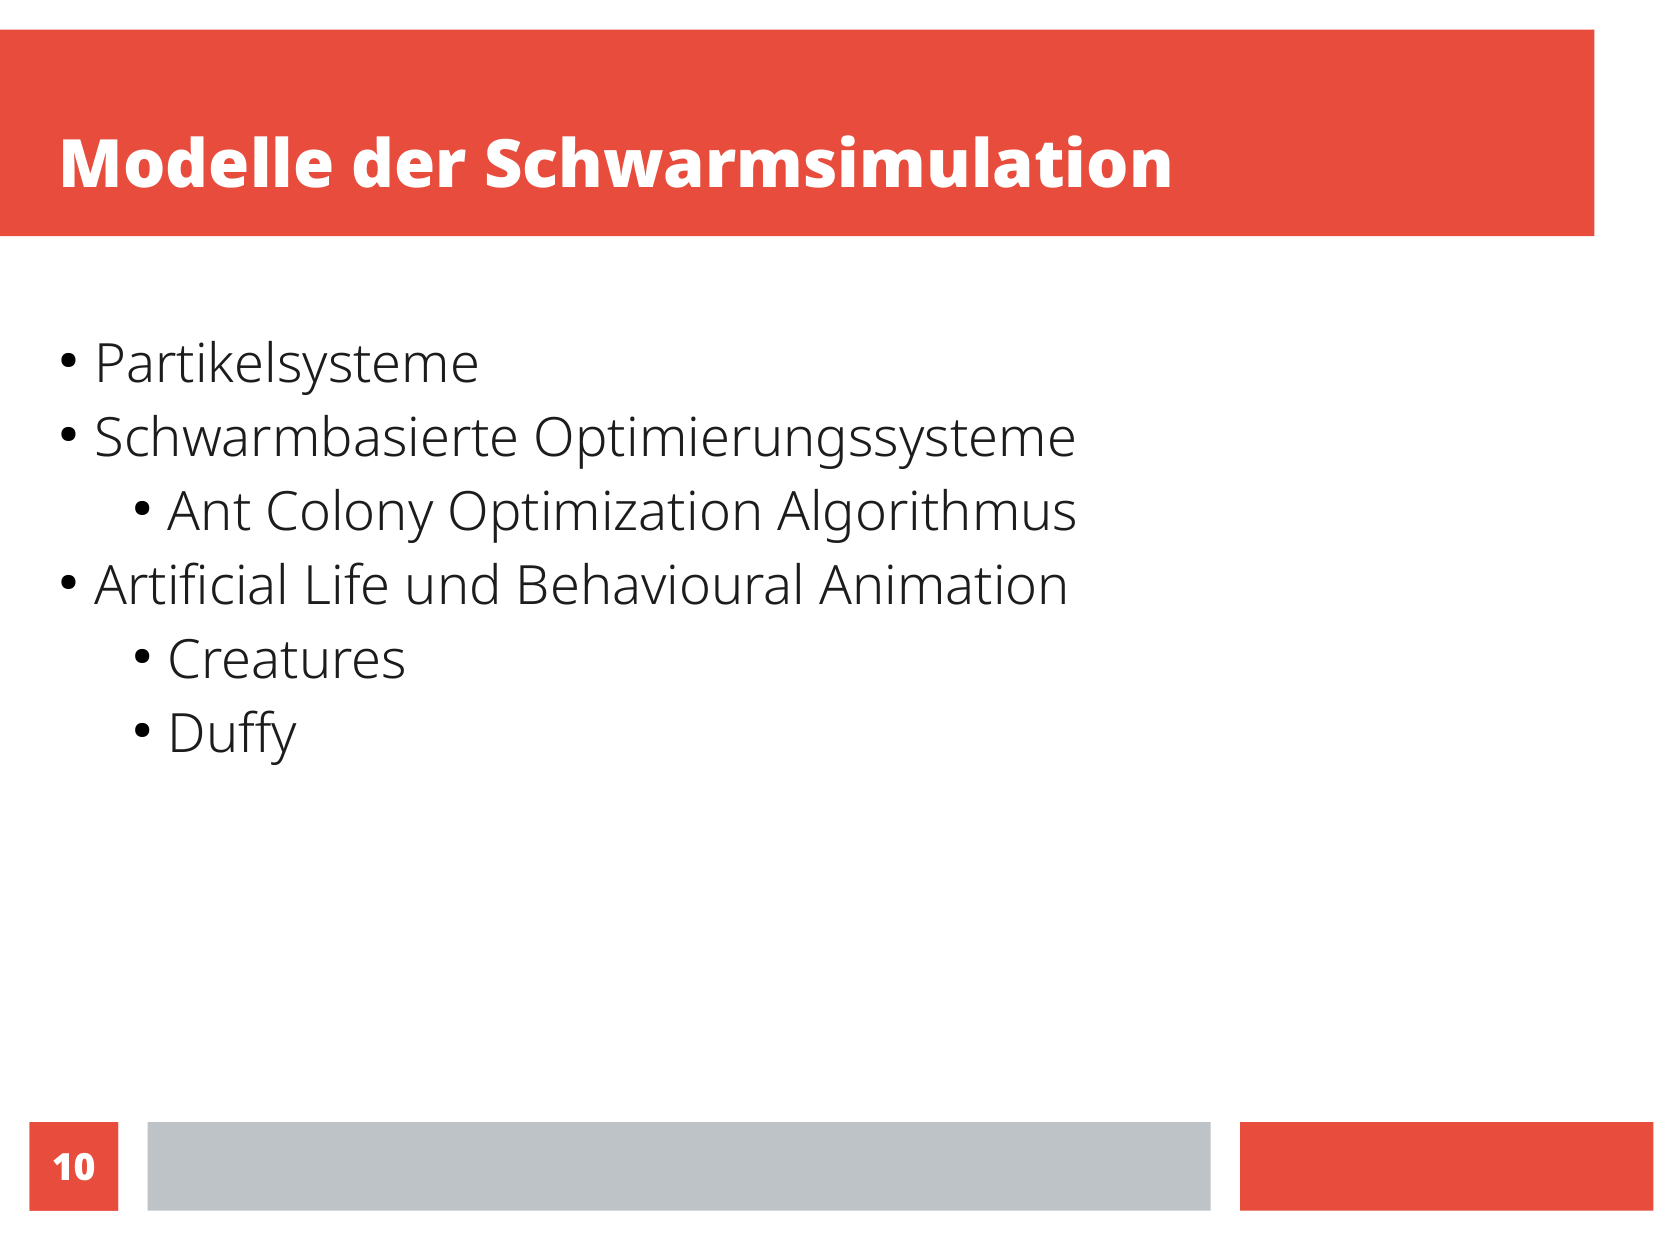

# Modelle der Schwarmsimulation
Partikelsysteme
Schwarmbasierte Optimierungssysteme
Ant Colony Optimization Algorithmus
Artificial Life und Behavioural Animation
Creatures
Duffy
10